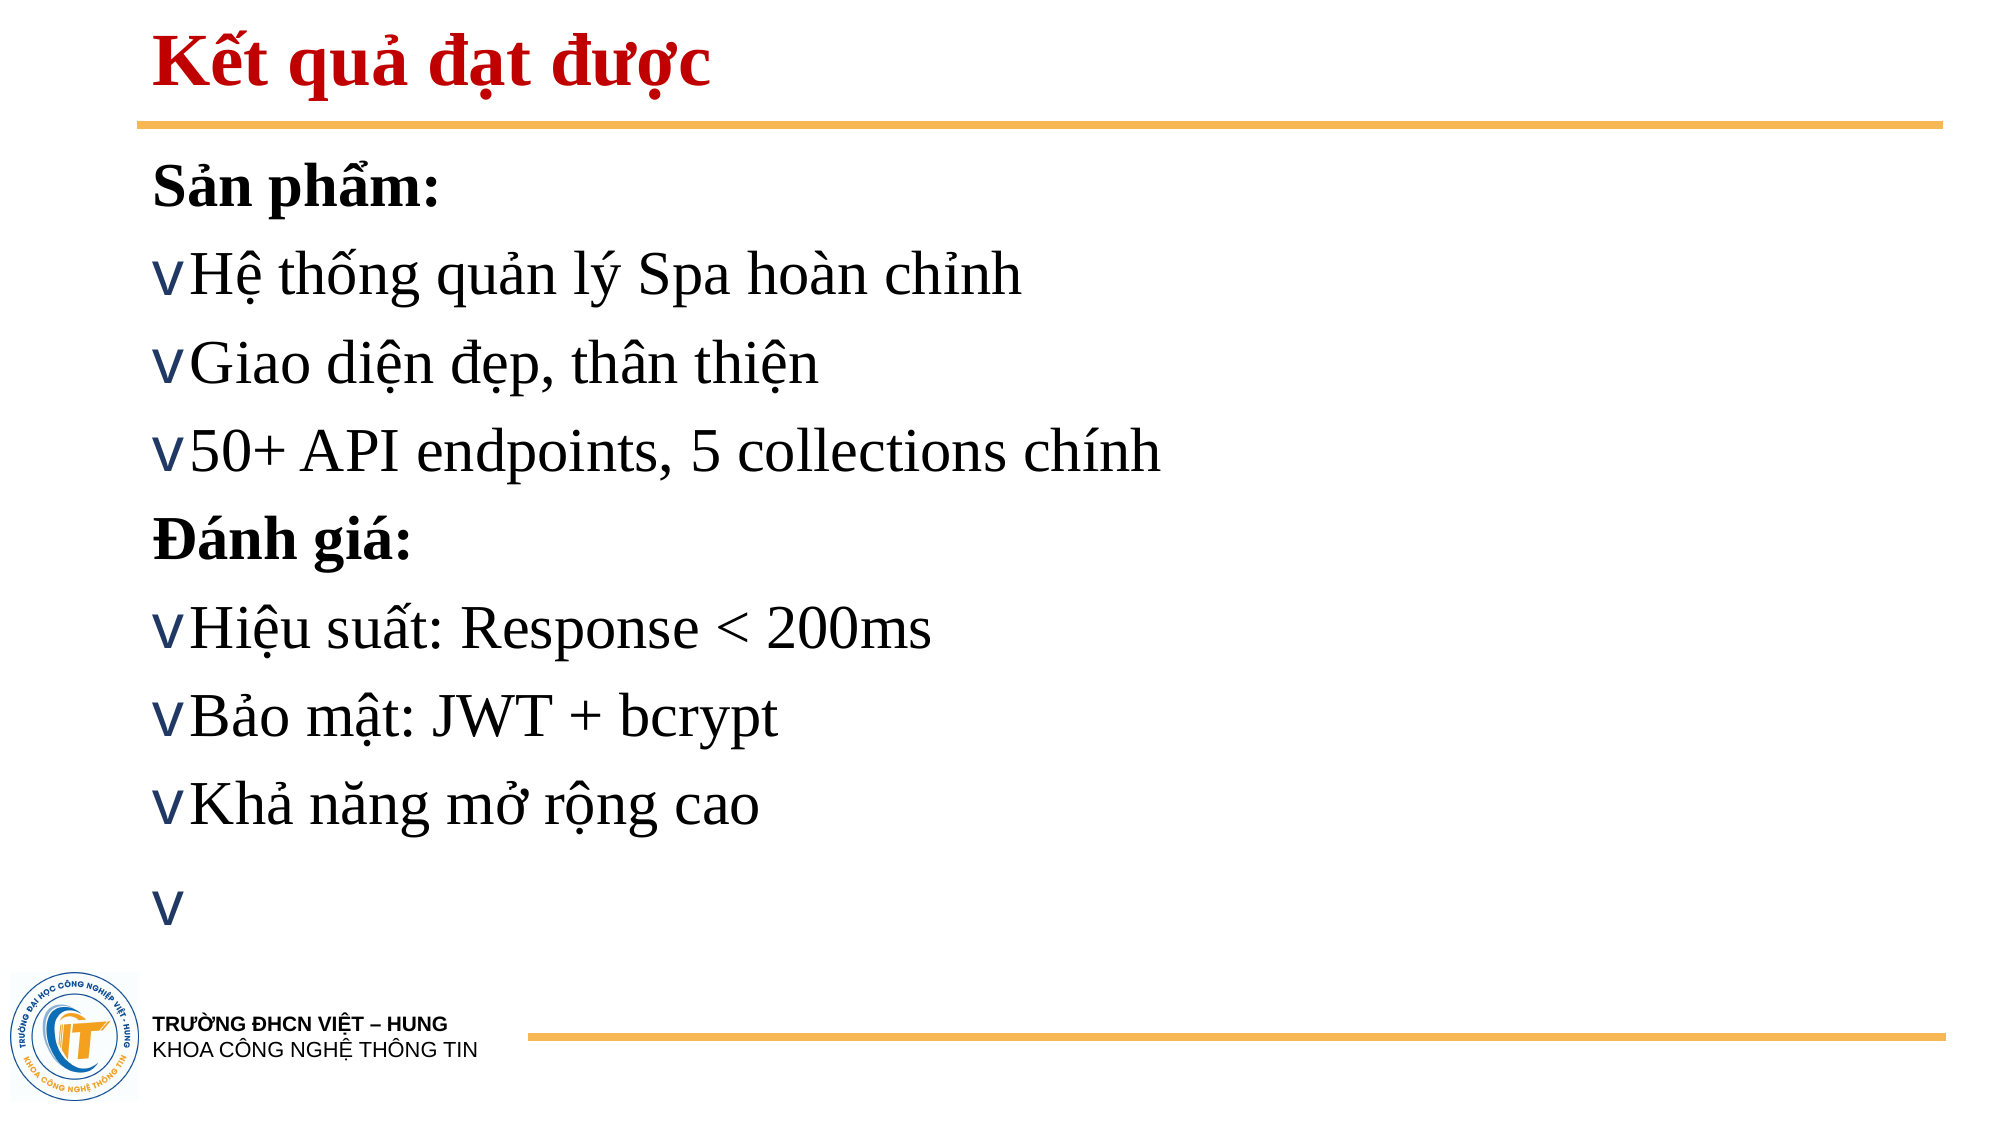

# Kết quả đạt được
Sản phẩm:
Hệ thống quản lý Spa hoàn chỉnh
Giao diện đẹp, thân thiện
50+ API endpoints, 5 collections chính
Đánh giá:
Hiệu suất: Response < 200ms
Bảo mật: JWT + bcrypt
Khả năng mở rộng cao